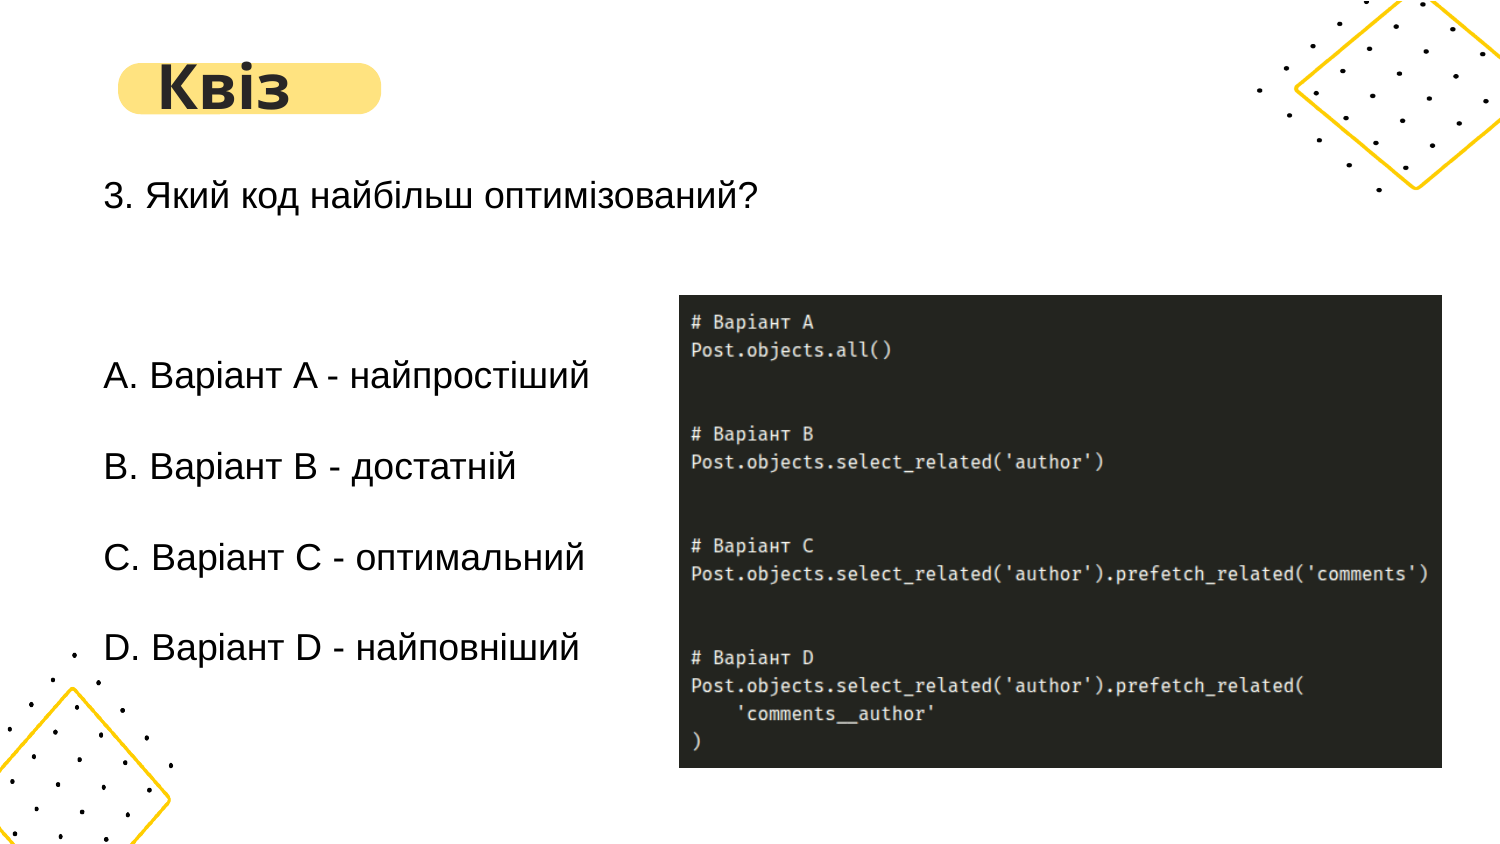

Квіз
3. Який код найбільш оптимізований?
A. Варіант A - найпростіший
B. Варіант B - достатній
C. Варіант C - оптимальний
D. Варіант D - найповніший